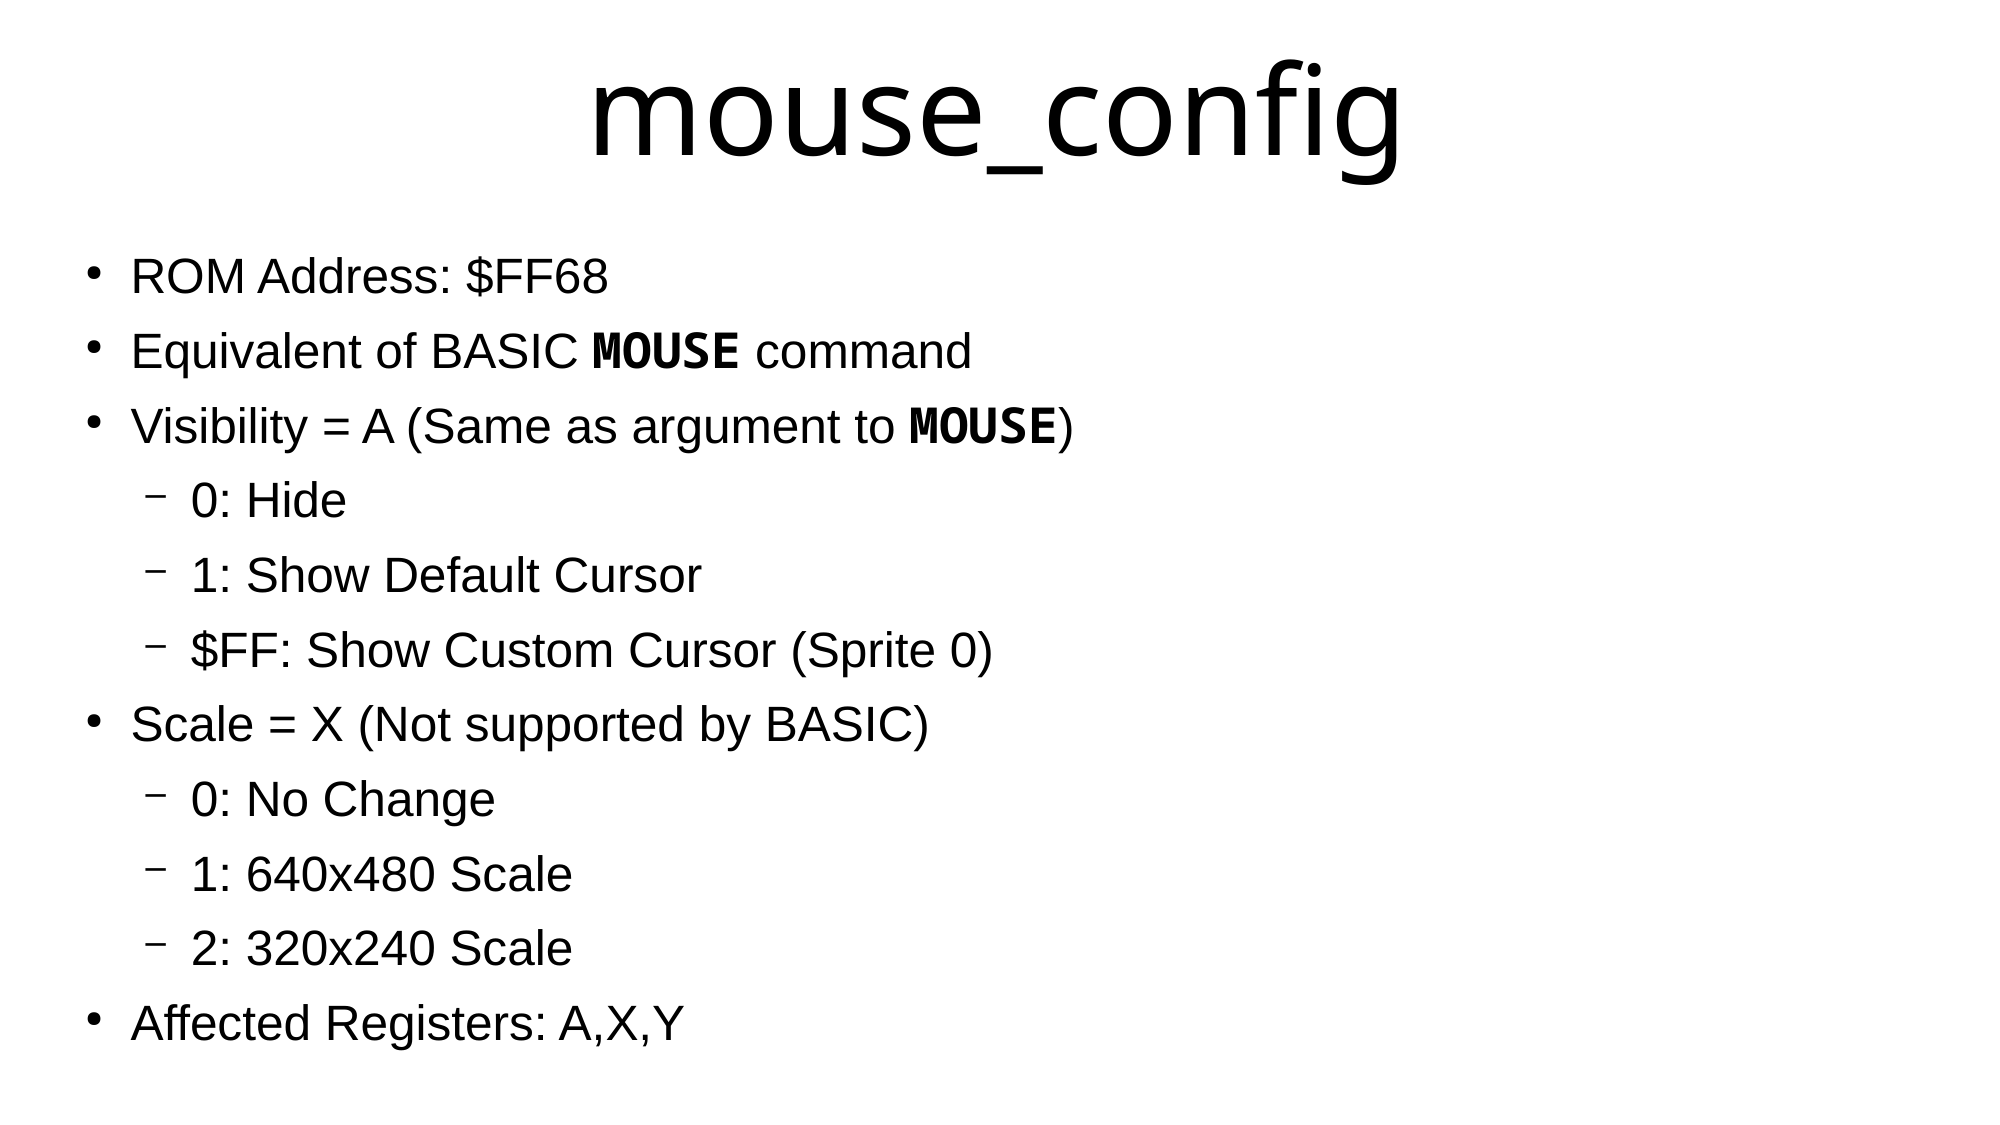

mouse_config
# ROM Address: $FF68
Equivalent of BASIC MOUSE command
Visibility = A (Same as argument to MOUSE)
0: Hide
1: Show Default Cursor
$FF: Show Custom Cursor (Sprite 0)
Scale = X (Not supported by BASIC)
0: No Change
1: 640x480 Scale
2: 320x240 Scale
Affected Registers: A,X,Y